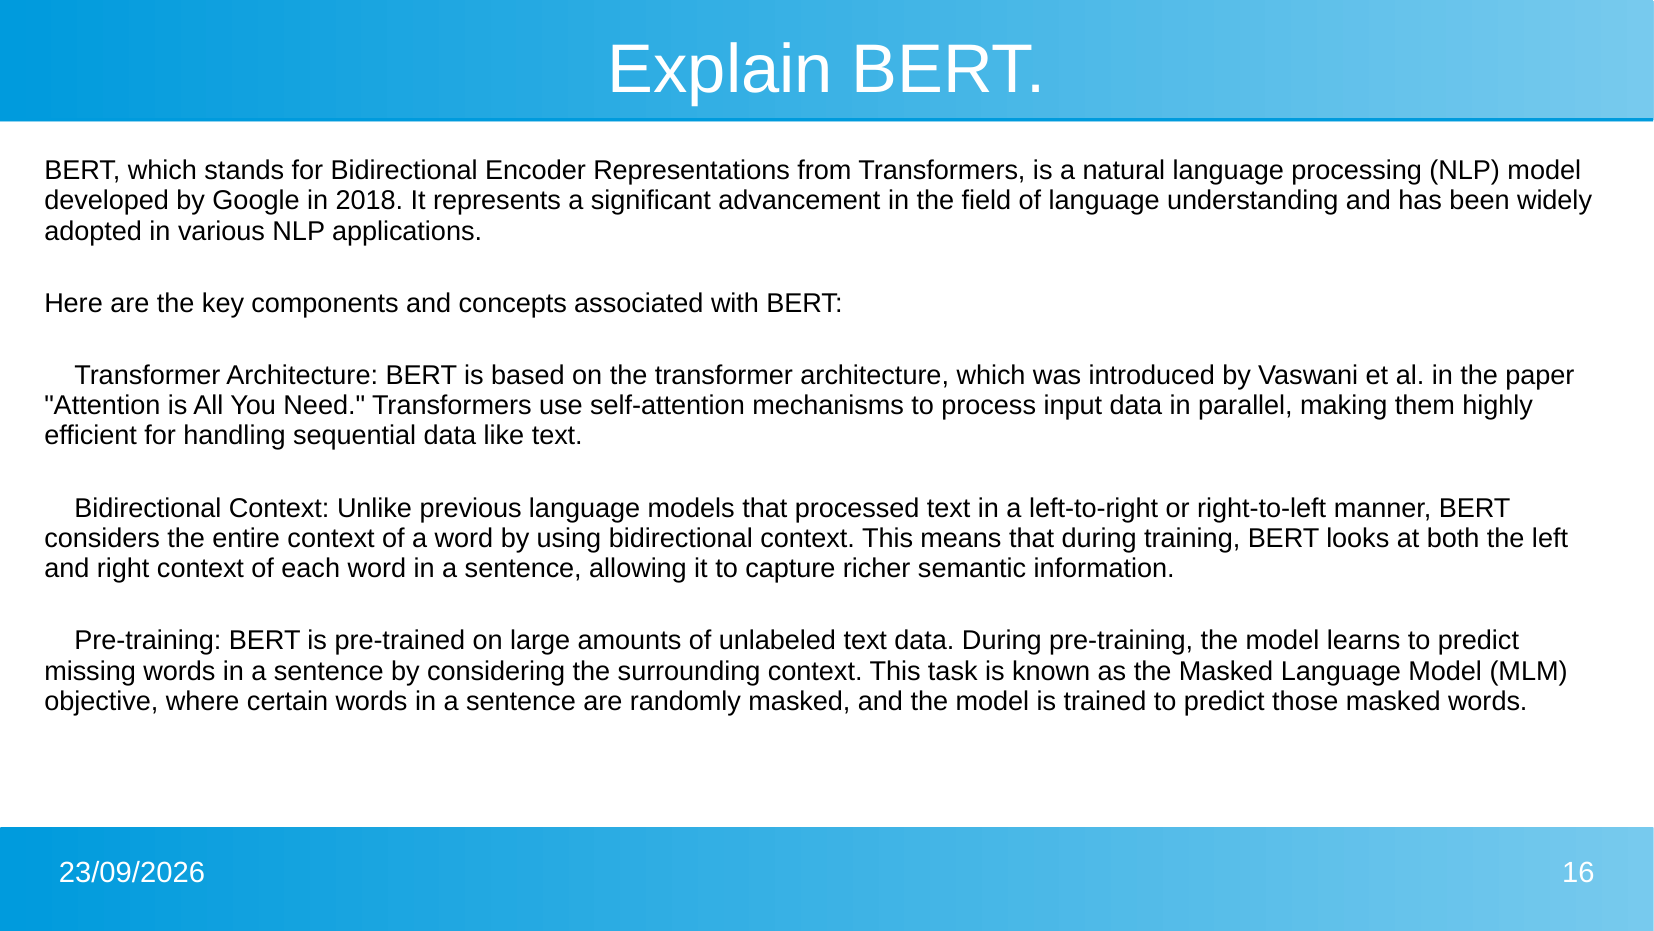

# Explain BERT.
BERT, which stands for Bidirectional Encoder Representations from Transformers, is a natural language processing (NLP) model developed by Google in 2018. It represents a significant advancement in the field of language understanding and has been widely adopted in various NLP applications.
Here are the key components and concepts associated with BERT:
 Transformer Architecture: BERT is based on the transformer architecture, which was introduced by Vaswani et al. in the paper "Attention is All You Need." Transformers use self-attention mechanisms to process input data in parallel, making them highly efficient for handling sequential data like text.
 Bidirectional Context: Unlike previous language models that processed text in a left-to-right or right-to-left manner, BERT considers the entire context of a word by using bidirectional context. This means that during training, BERT looks at both the left and right context of each word in a sentence, allowing it to capture richer semantic information.
 Pre-training: BERT is pre-trained on large amounts of unlabeled text data. During pre-training, the model learns to predict missing words in a sentence by considering the surrounding context. This task is known as the Masked Language Model (MLM) objective, where certain words in a sentence are randomly masked, and the model is trained to predict those masked words.
16